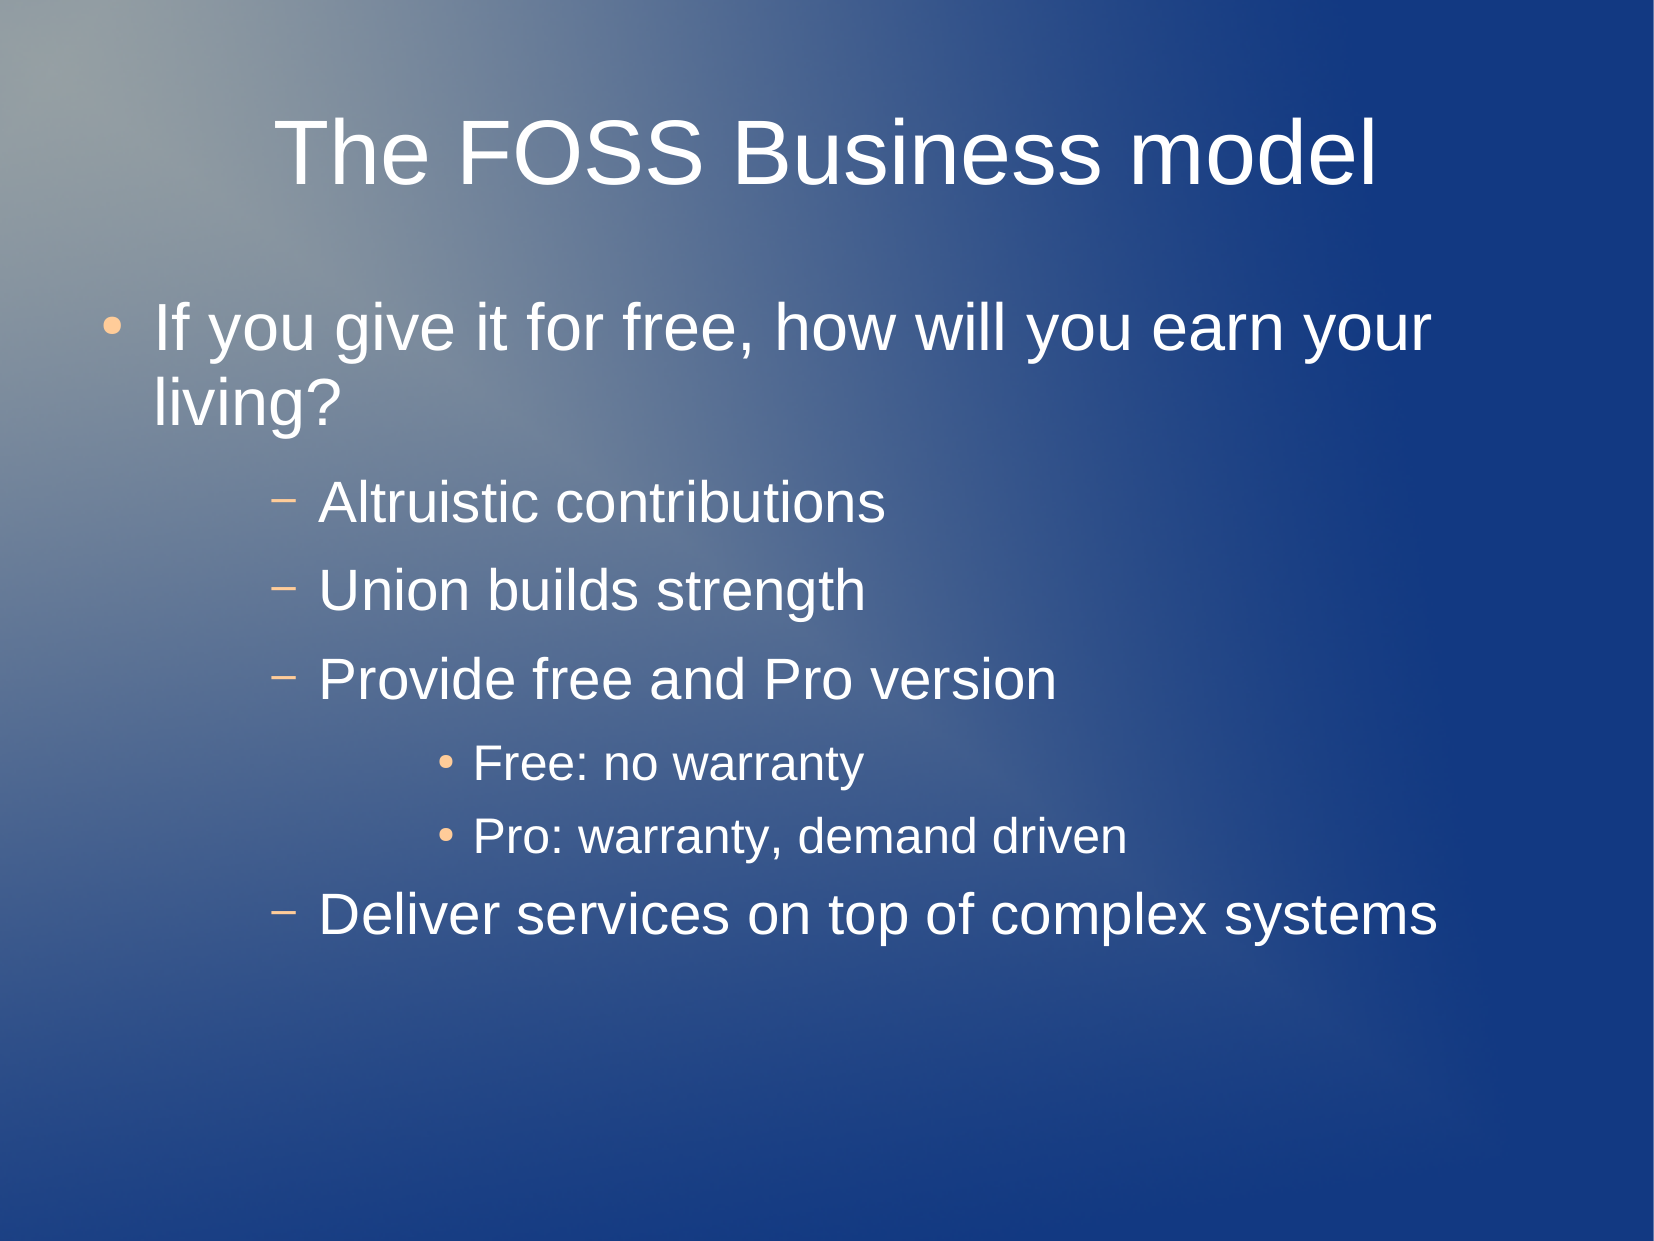

# The FOSS Business model
If you give it for free, how will you earn your living?
Altruistic contributions
Union builds strength
Provide free and Pro version
Free: no warranty
Pro: warranty, demand driven
Deliver services on top of complex systems